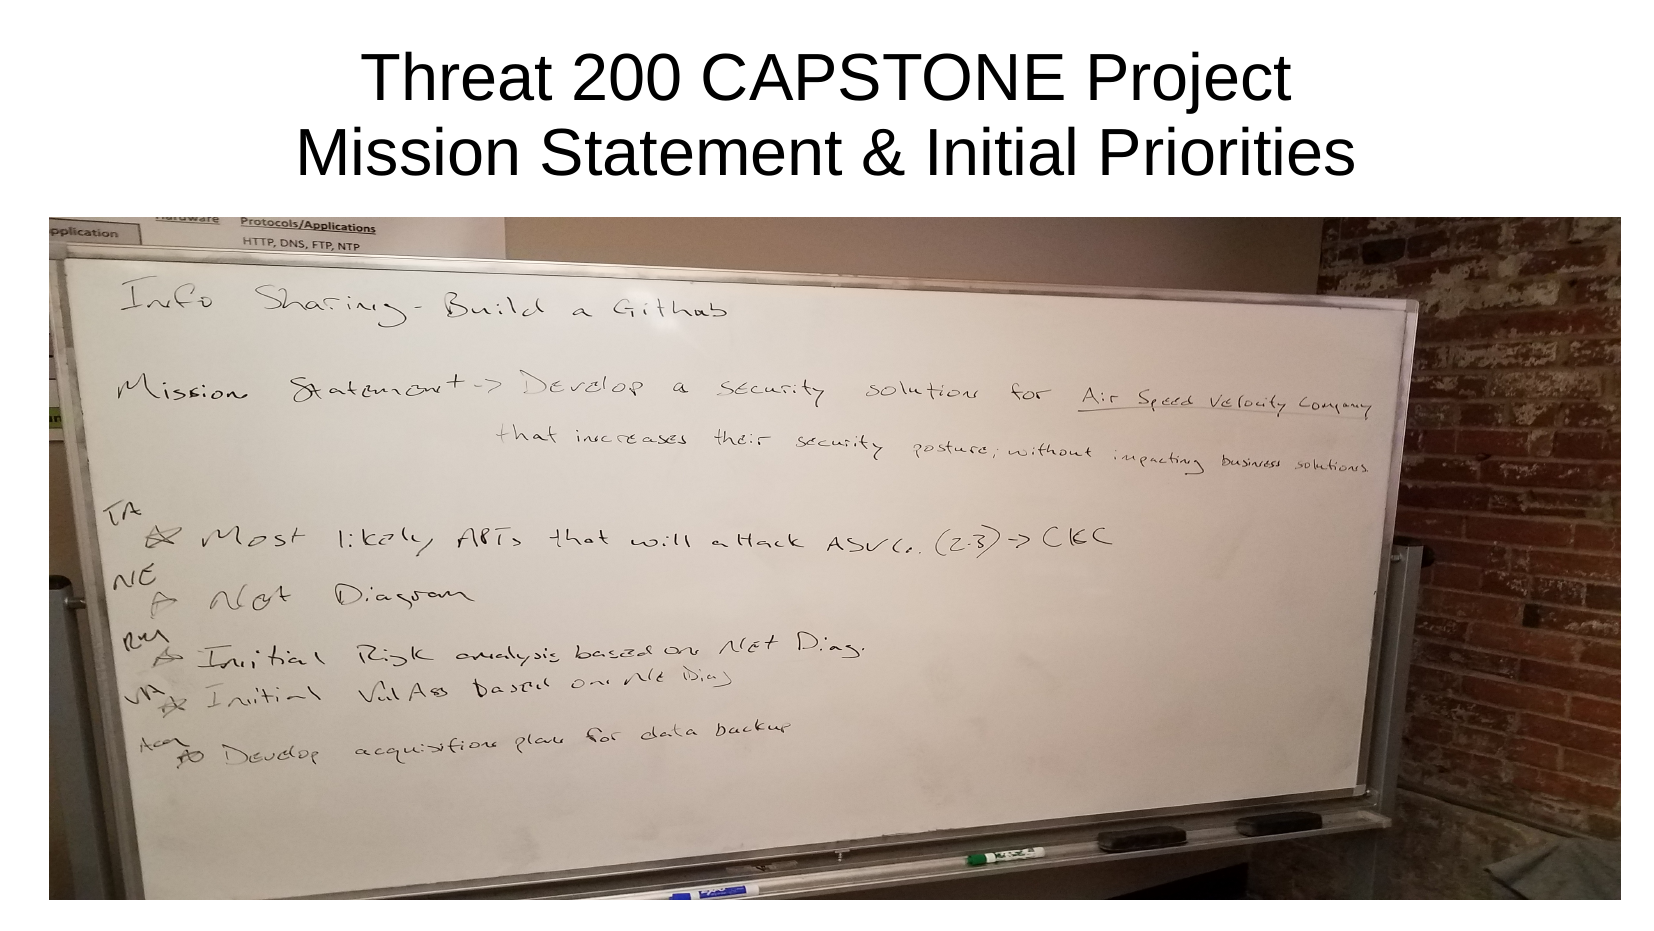

# Threat 200 CAPSTONE Project Mission Statement & Initial Priorities